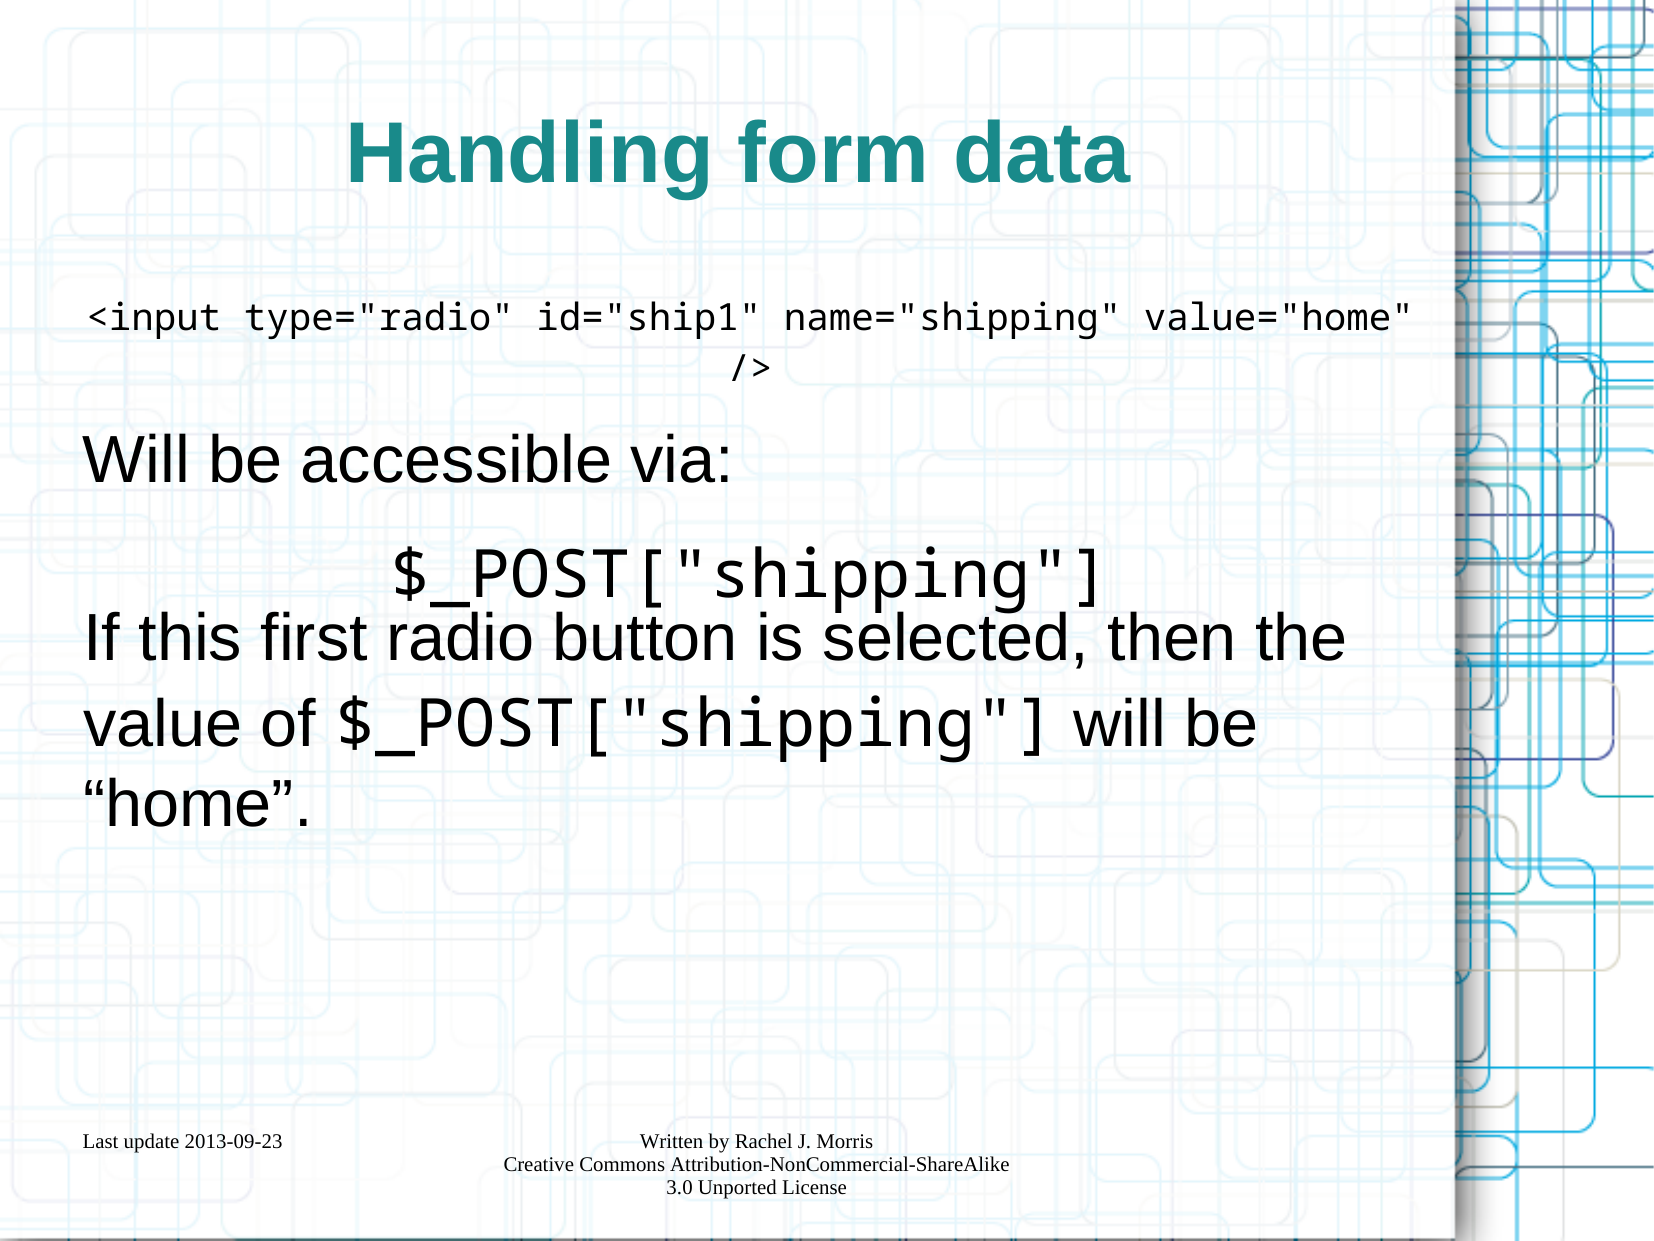

# Handling form data
<input type="radio" id="ship1" name="shipping" value="home" />
Will be accessible via:
$_POST["shipping"]
If this first radio button is selected, then the value of $_POST["shipping"] will be “home”.